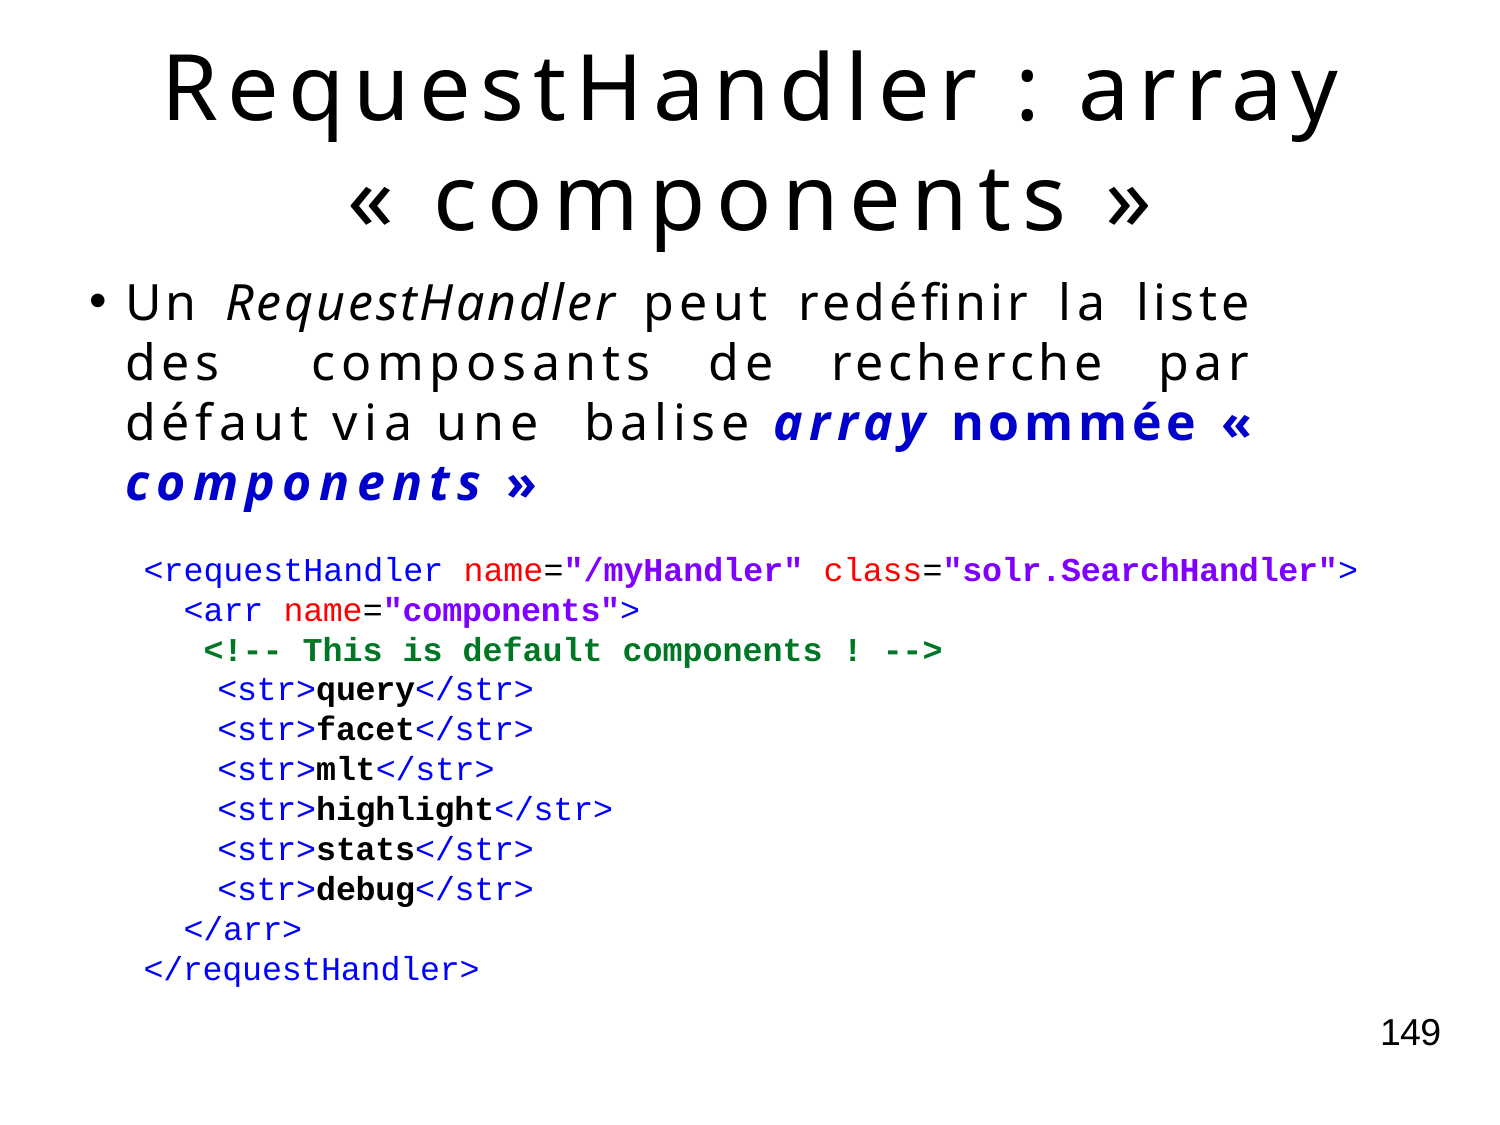

# RequestHandler : array
« components »
Un RequestHandler peut redéfinir la liste des 	composants de recherche par défaut via une 	balise array nommée « components »
<requestHandler name="/myHandler" class="solr.SearchHandler">
<arr name="components">
<!-- This is default components ! -->
<str>query</str>
<str>facet</str>
<str>mlt</str>
<str>highlight</str>
<str>stats</str>
<str>debug</str>
</arr>
</requestHandler>
149